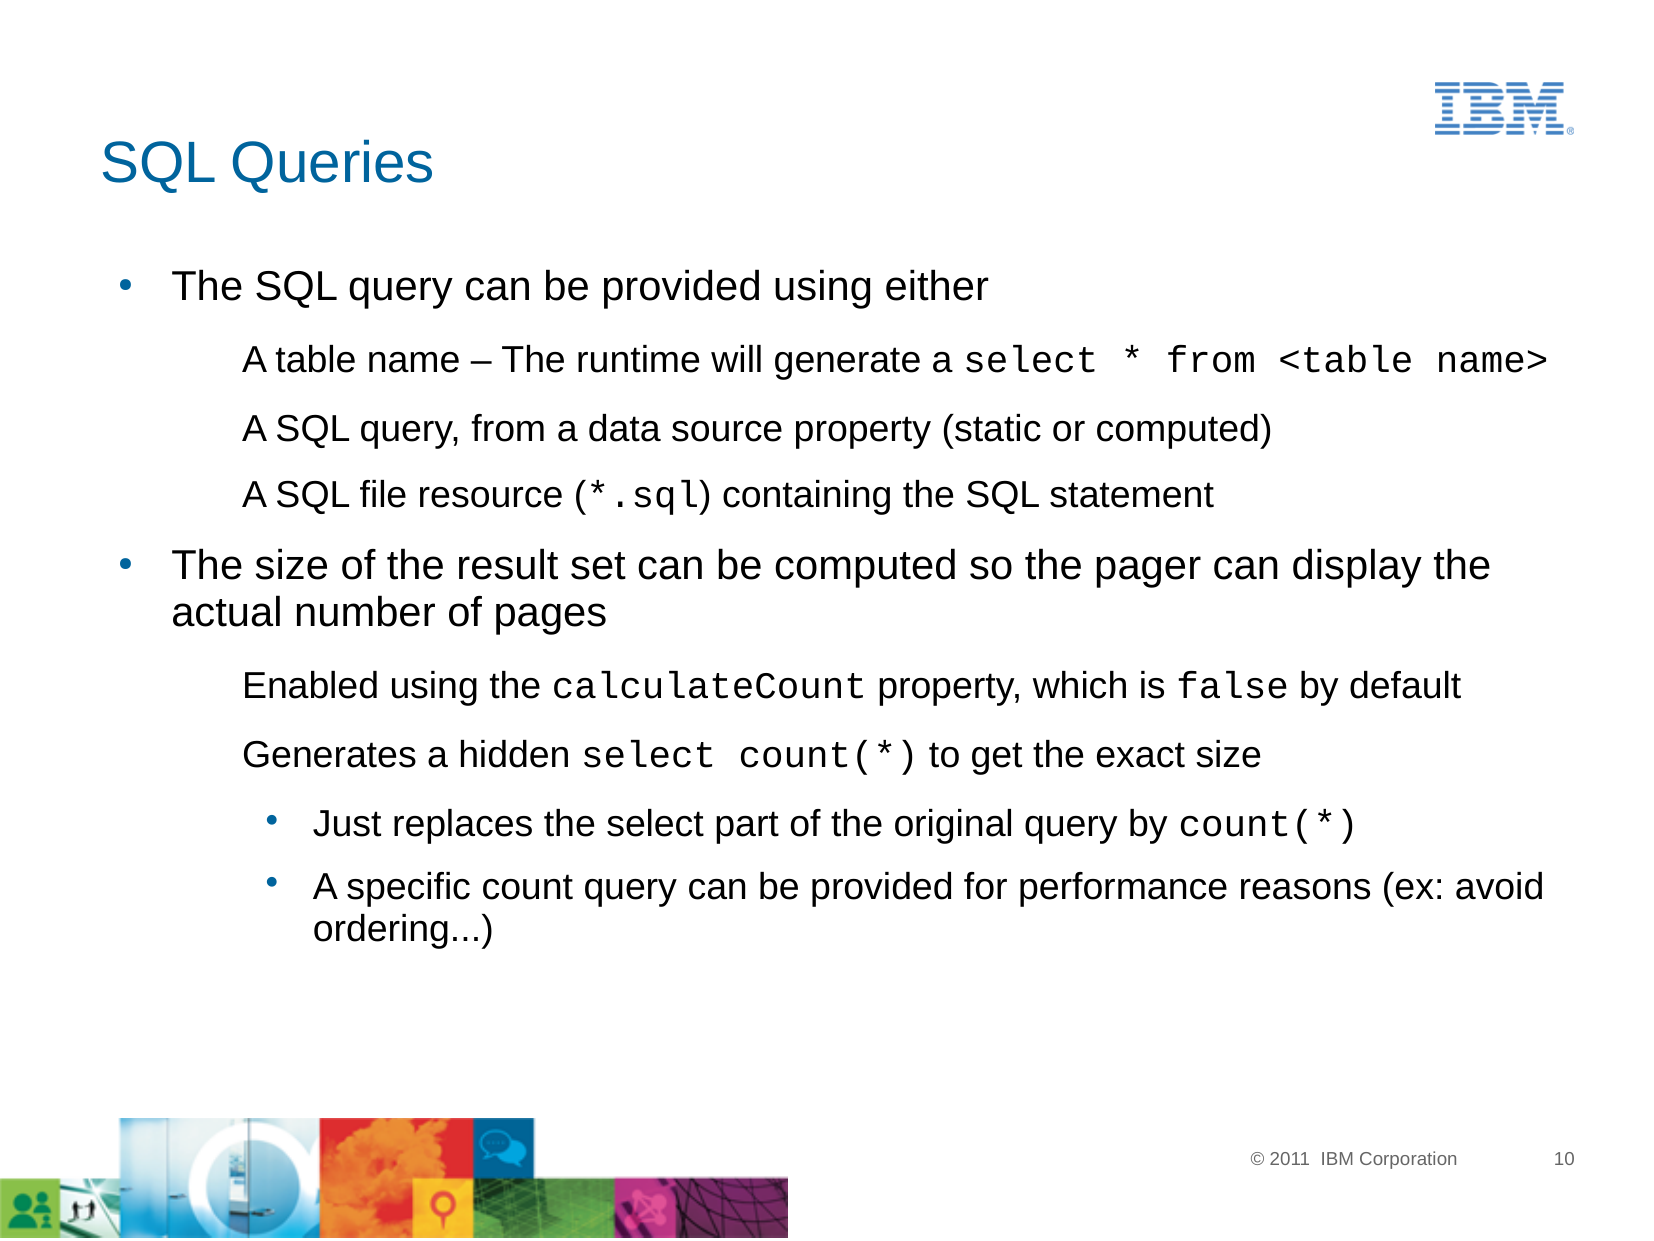

# SQL Queries
The SQL query can be provided using either
A table name – The runtime will generate a select * from <table name>
A SQL query, from a data source property (static or computed)
A SQL file resource (*.sql) containing the SQL statement
The size of the result set can be computed so the pager can display the actual number of pages
Enabled using the calculateCount property, which is false by default
Generates a hidden select count(*) to get the exact size
Just replaces the select part of the original query by count(*)
A specific count query can be provided for performance reasons (ex: avoid ordering...)